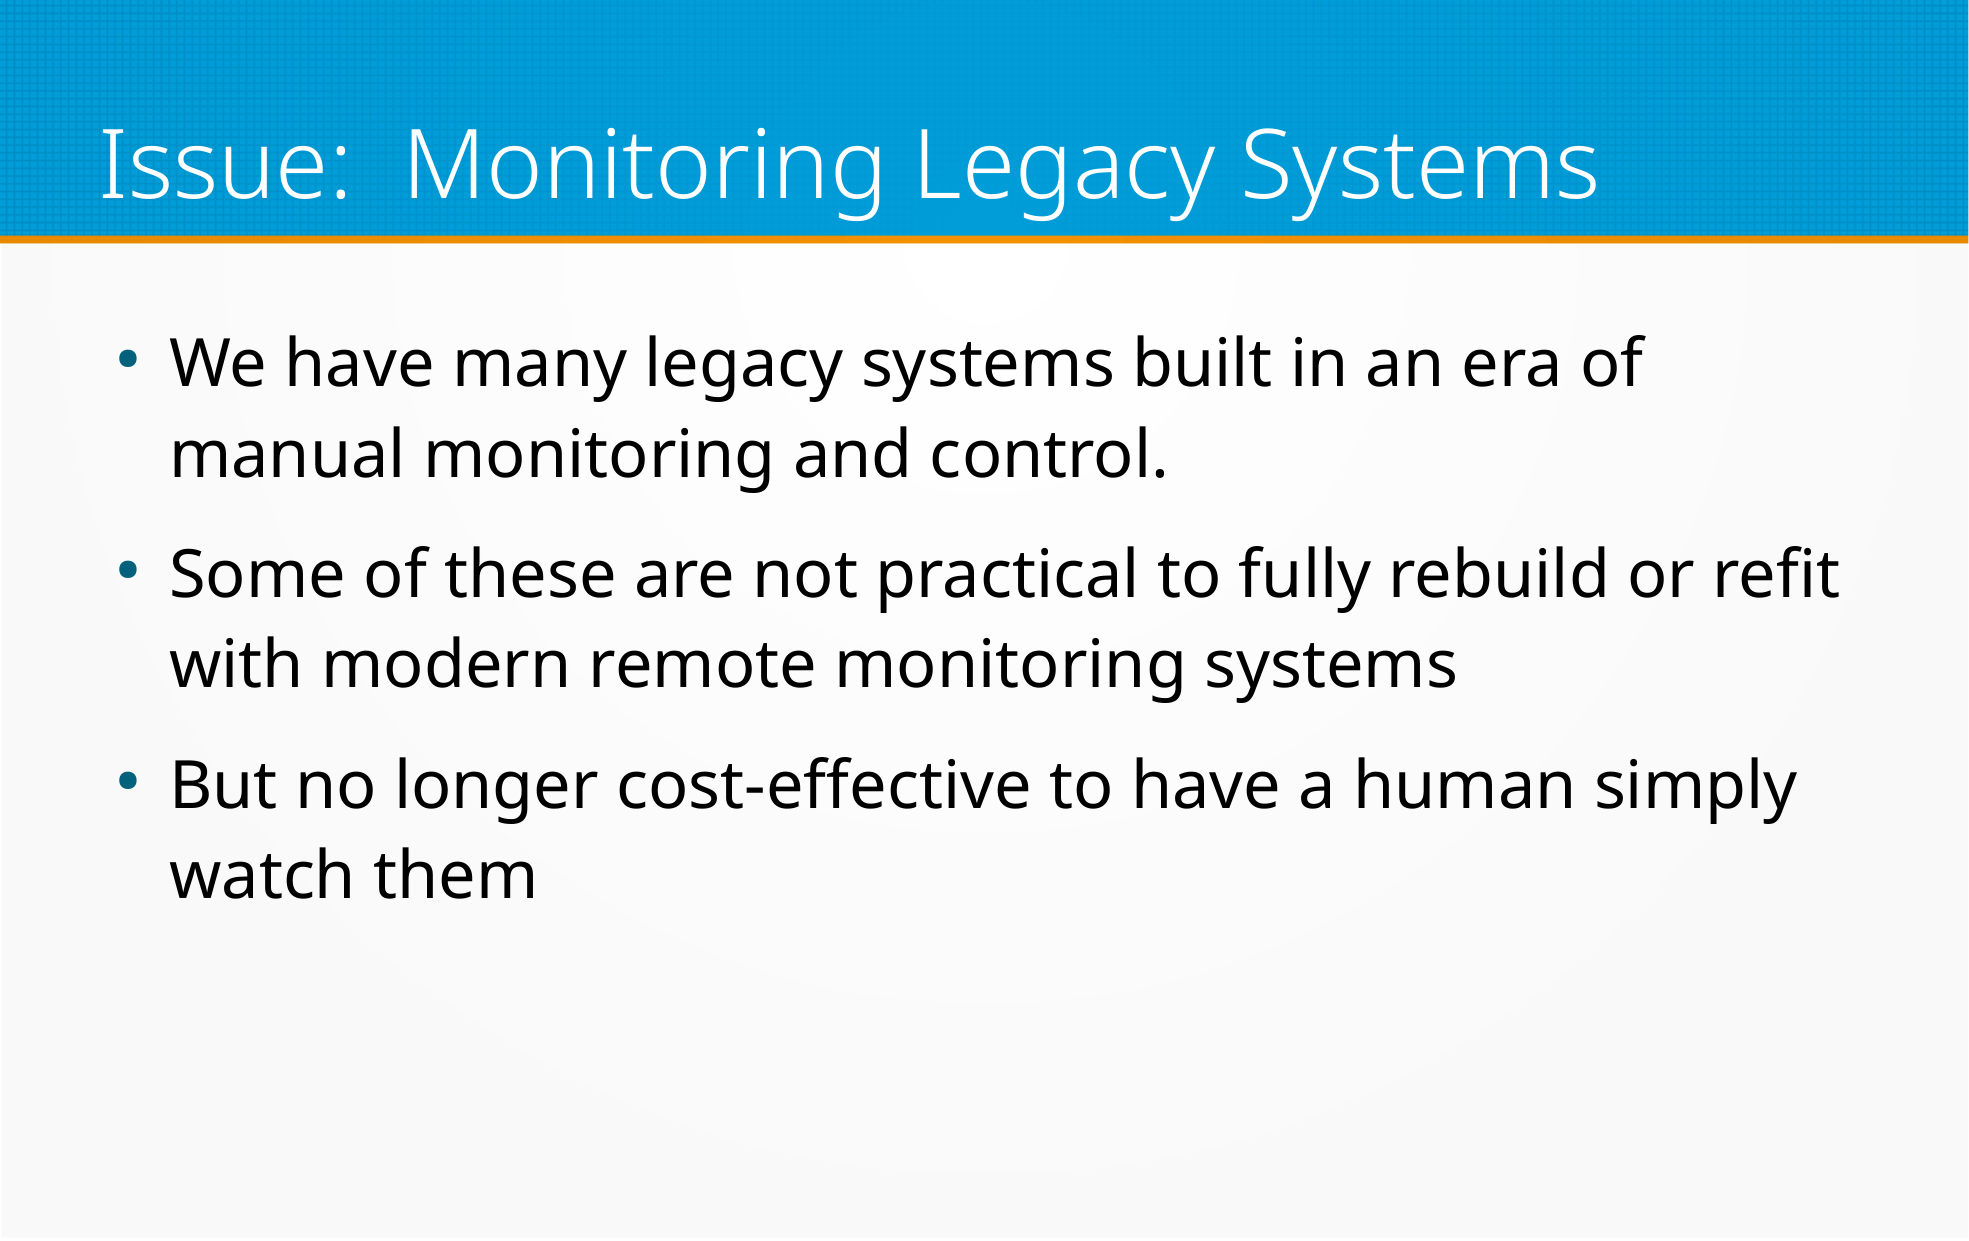

# Issue: Monitoring Legacy Systems
We have many legacy systems built in an era of manual monitoring and control.
Some of these are not practical to fully rebuild or refit with modern remote monitoring systems
But no longer cost-effective to have a human simply watch them